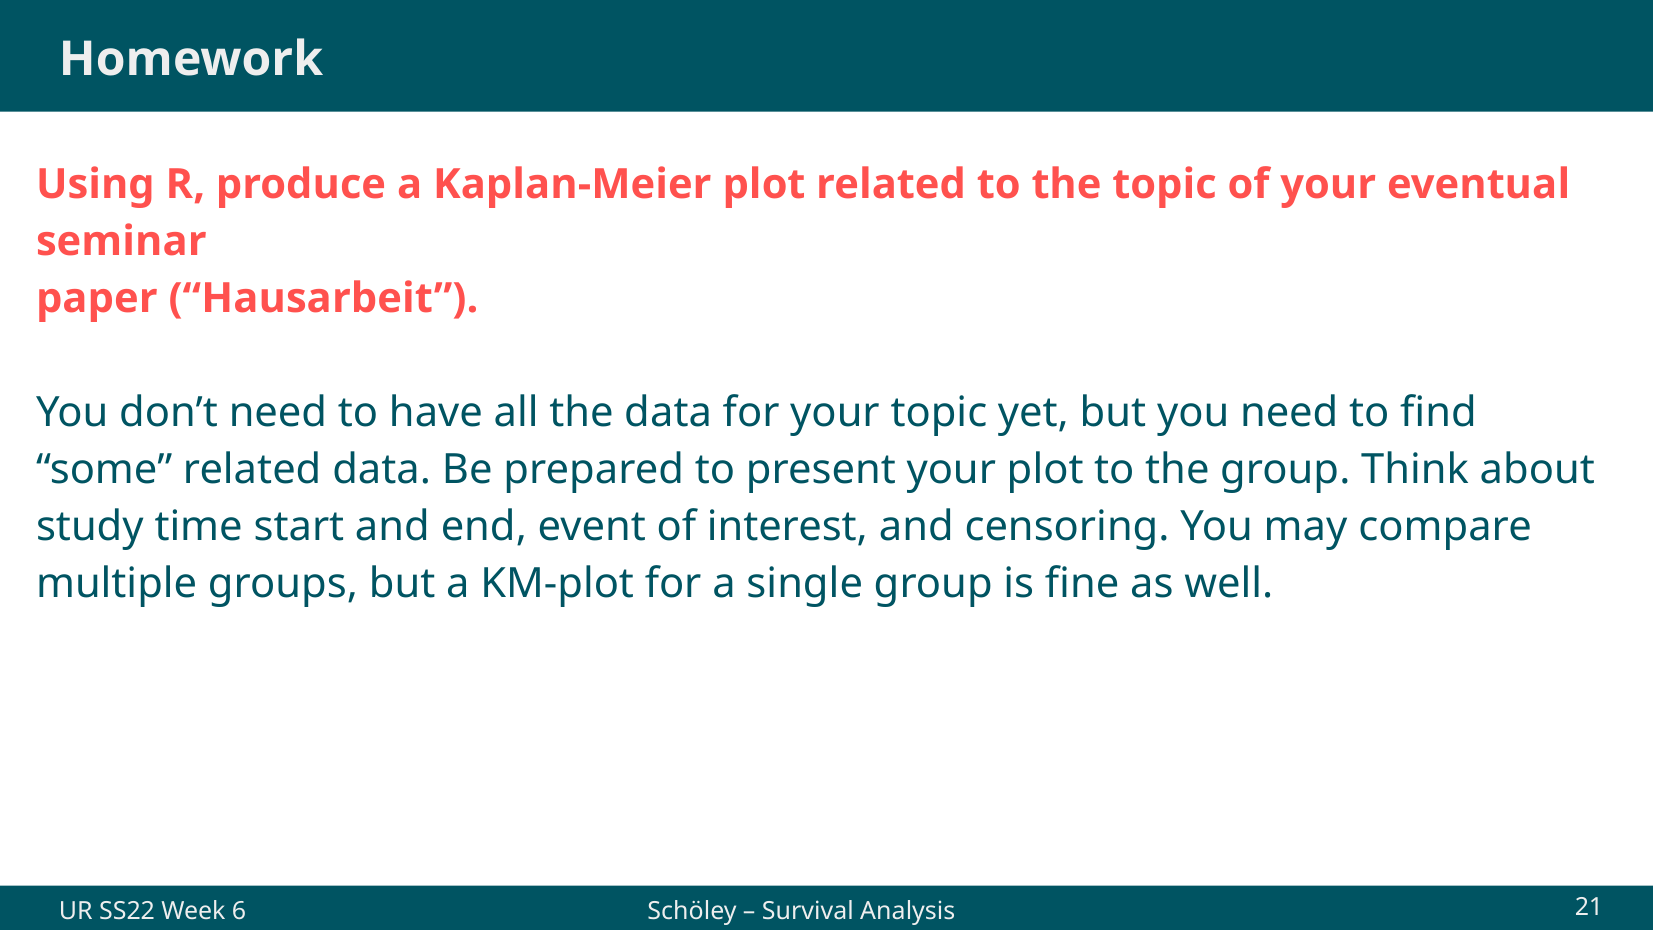

# Homework
Using R, produce a Kaplan-Meier plot related to the topic of your eventual seminar
paper (“Hausarbeit”).
You don’t need to have all the data for your topic yet, but you need to find “some” related data. Be prepared to present your plot to the group. Think about study time start and end, event of interest, and censoring. You may compare multiple groups, but a KM-plot for a single group is fine as well.
21
UR SS22 Week 6
Schöley – Survival Analysis